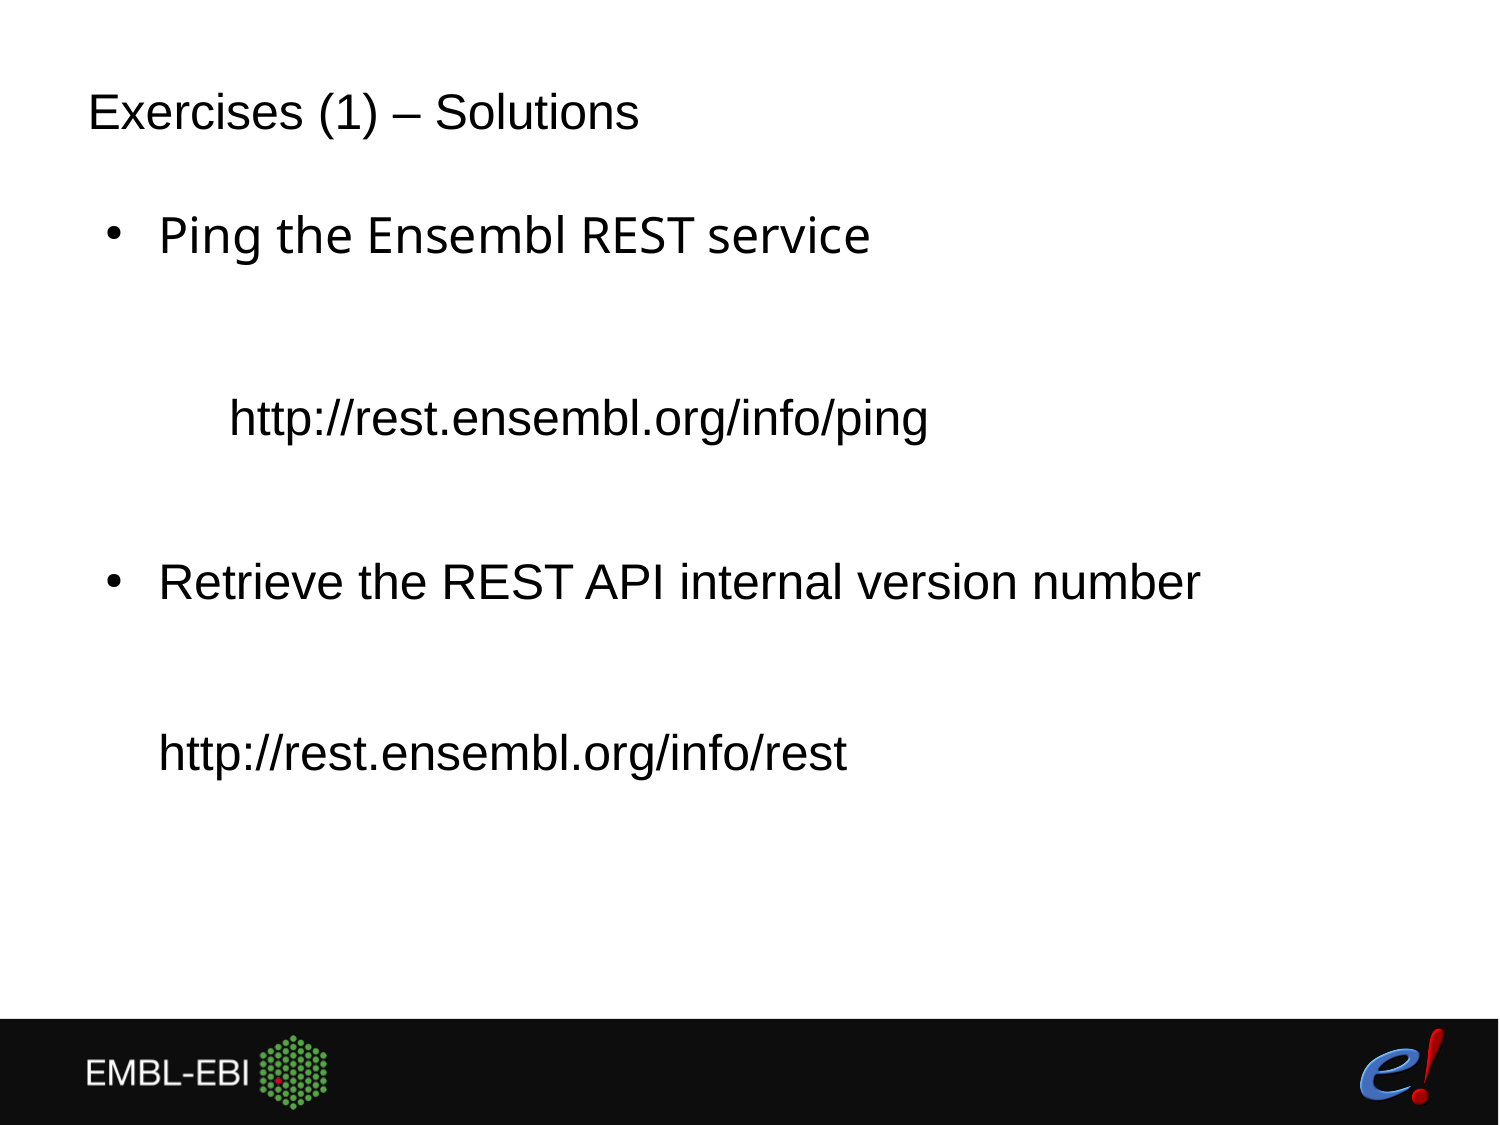

# Exercises (1) – Solutions
Ping the Ensembl REST service
http://rest.ensembl.org/info/ping
Retrieve the REST API internal version number
http://rest.ensembl.org/info/rest